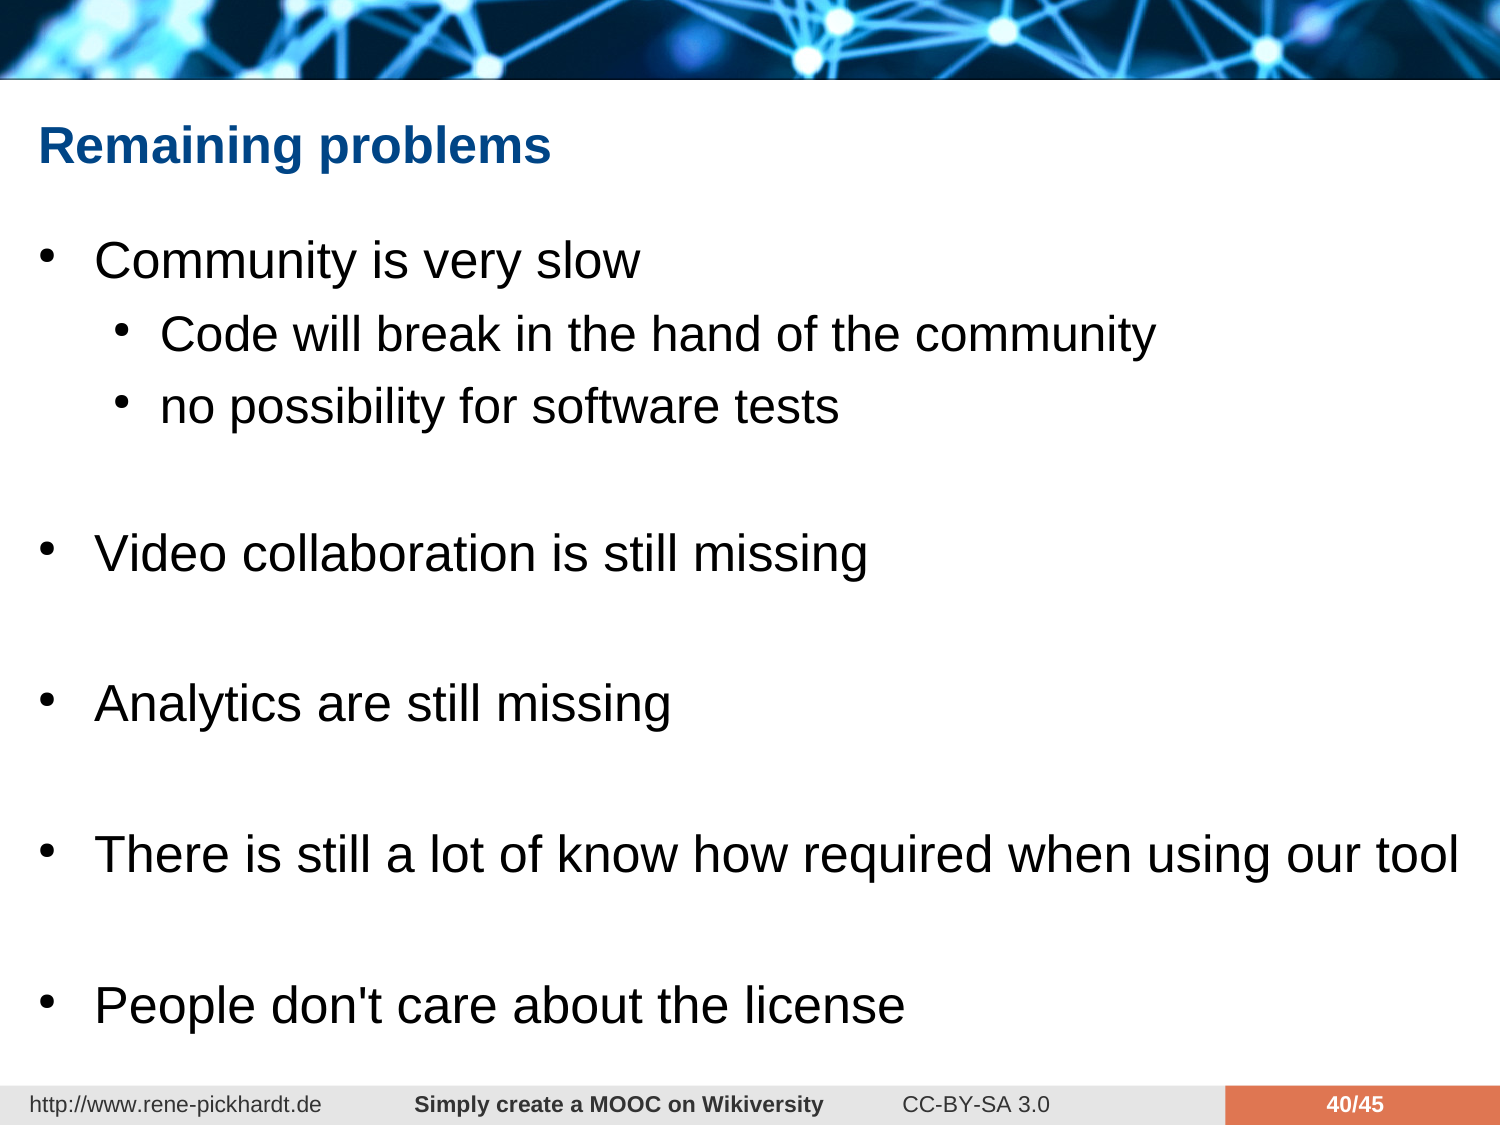

# Remaining problems
Community is very slow
Code will break in the hand of the community
no possibility for software tests
Video collaboration is still missing
Analytics are still missing
There is still a lot of know how required when using our tool
People don't care about the license